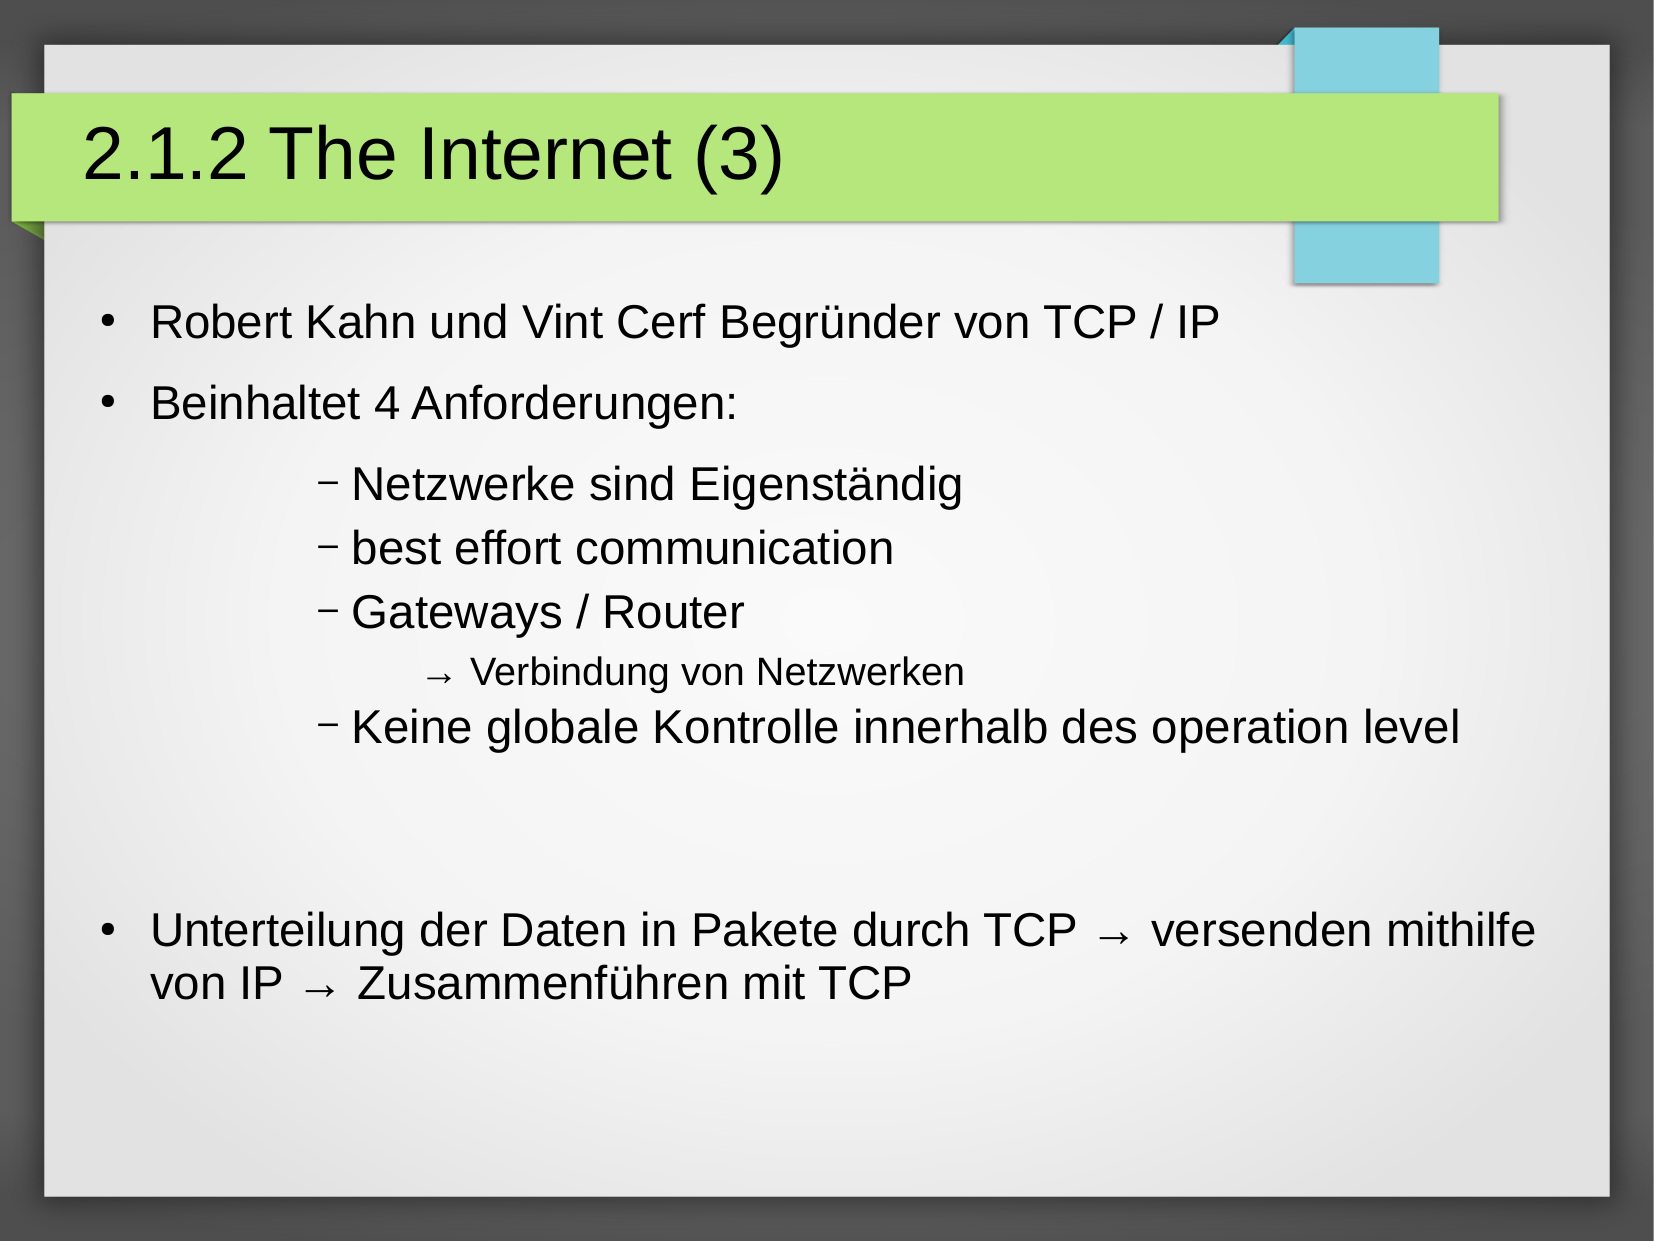

2.1.2 The Internet (3)
# Robert Kahn und Vint Cerf Begründer von TCP / IP
Beinhaltet 4 Anforderungen:
Netzwerke sind Eigenständig
best effort communication
Gateways / Router
→ Verbindung von Netzwerken
Keine globale Kontrolle innerhalb des operation level
Unterteilung der Daten in Pakete durch TCP → versenden mithilfe von IP → Zusammenführen mit TCP